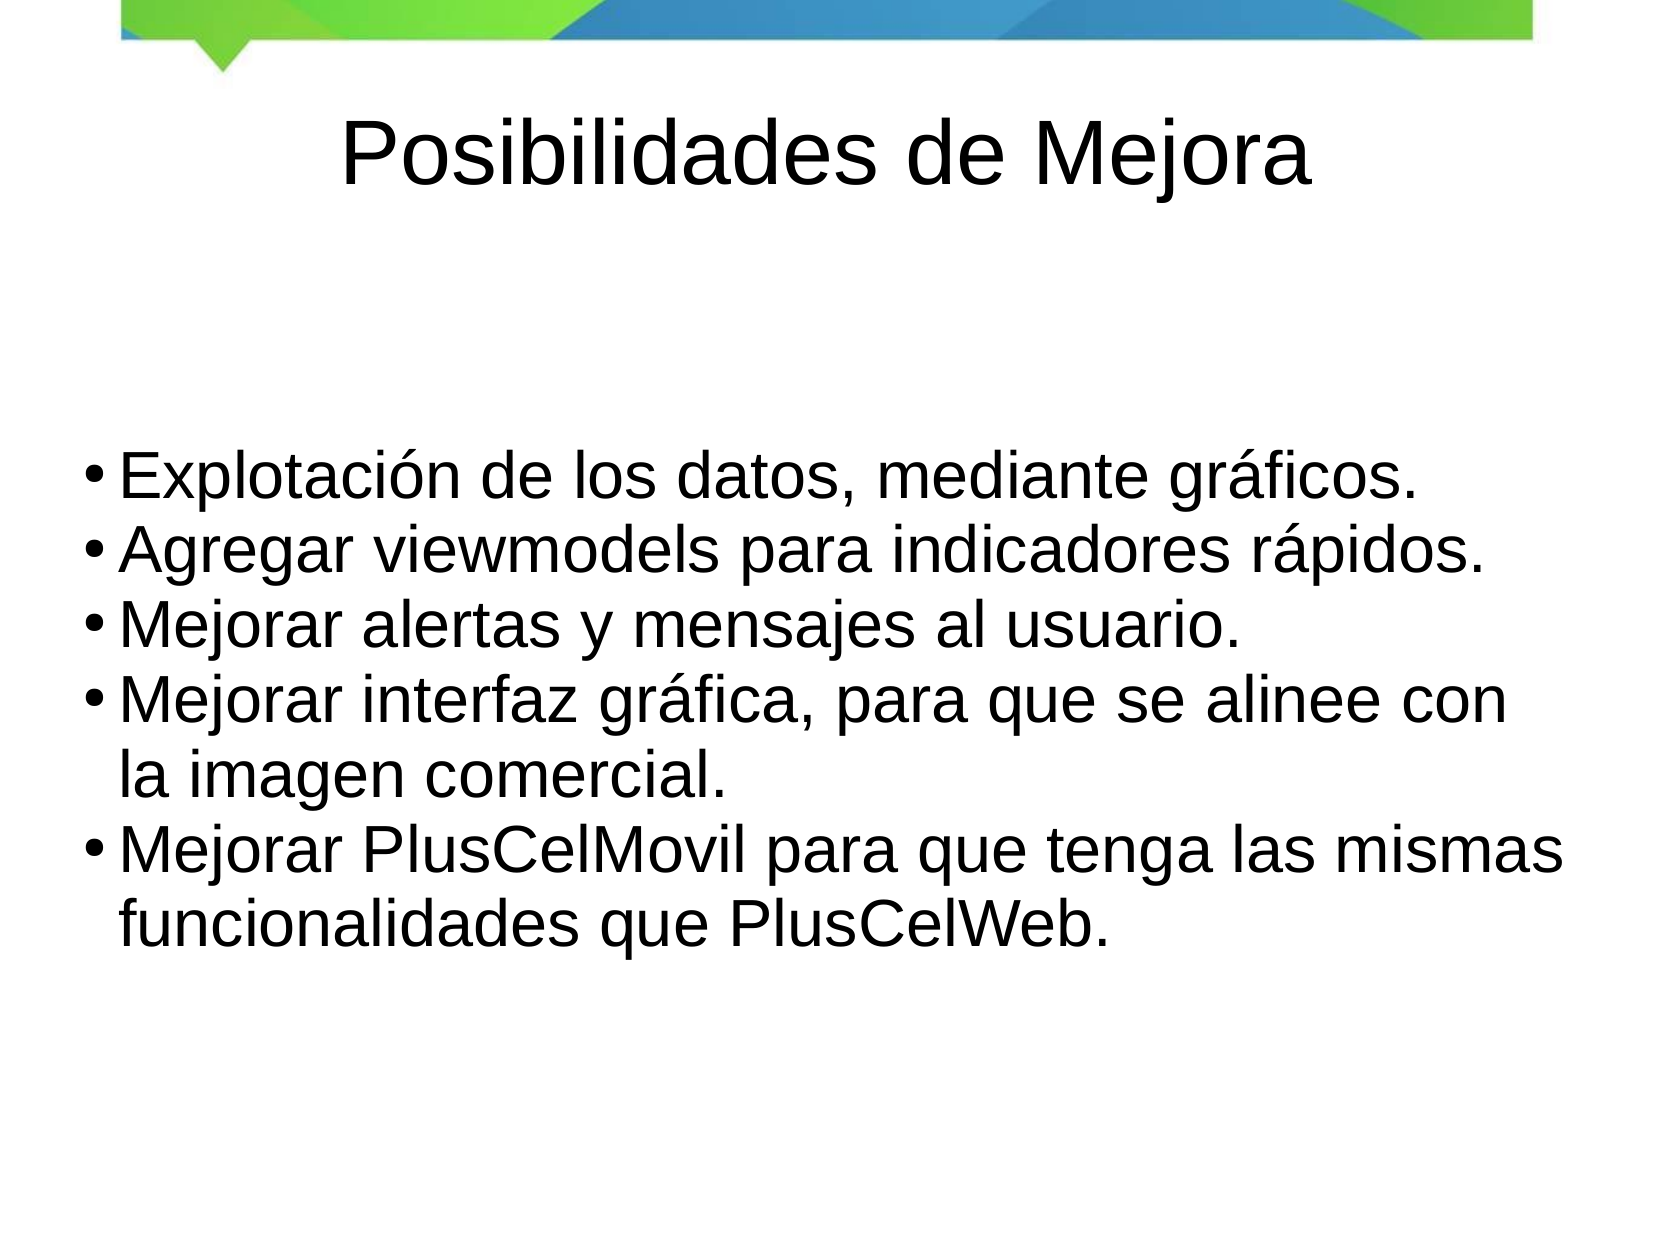

# Posibilidades de Mejora
Explotación de los datos, mediante gráficos.
Agregar viewmodels para indicadores rápidos.
Mejorar alertas y mensajes al usuario.
Mejorar interfaz gráfica, para que se alinee con la imagen comercial.
Mejorar PlusCelMovil para que tenga las mismas funcionalidades que PlusCelWeb.